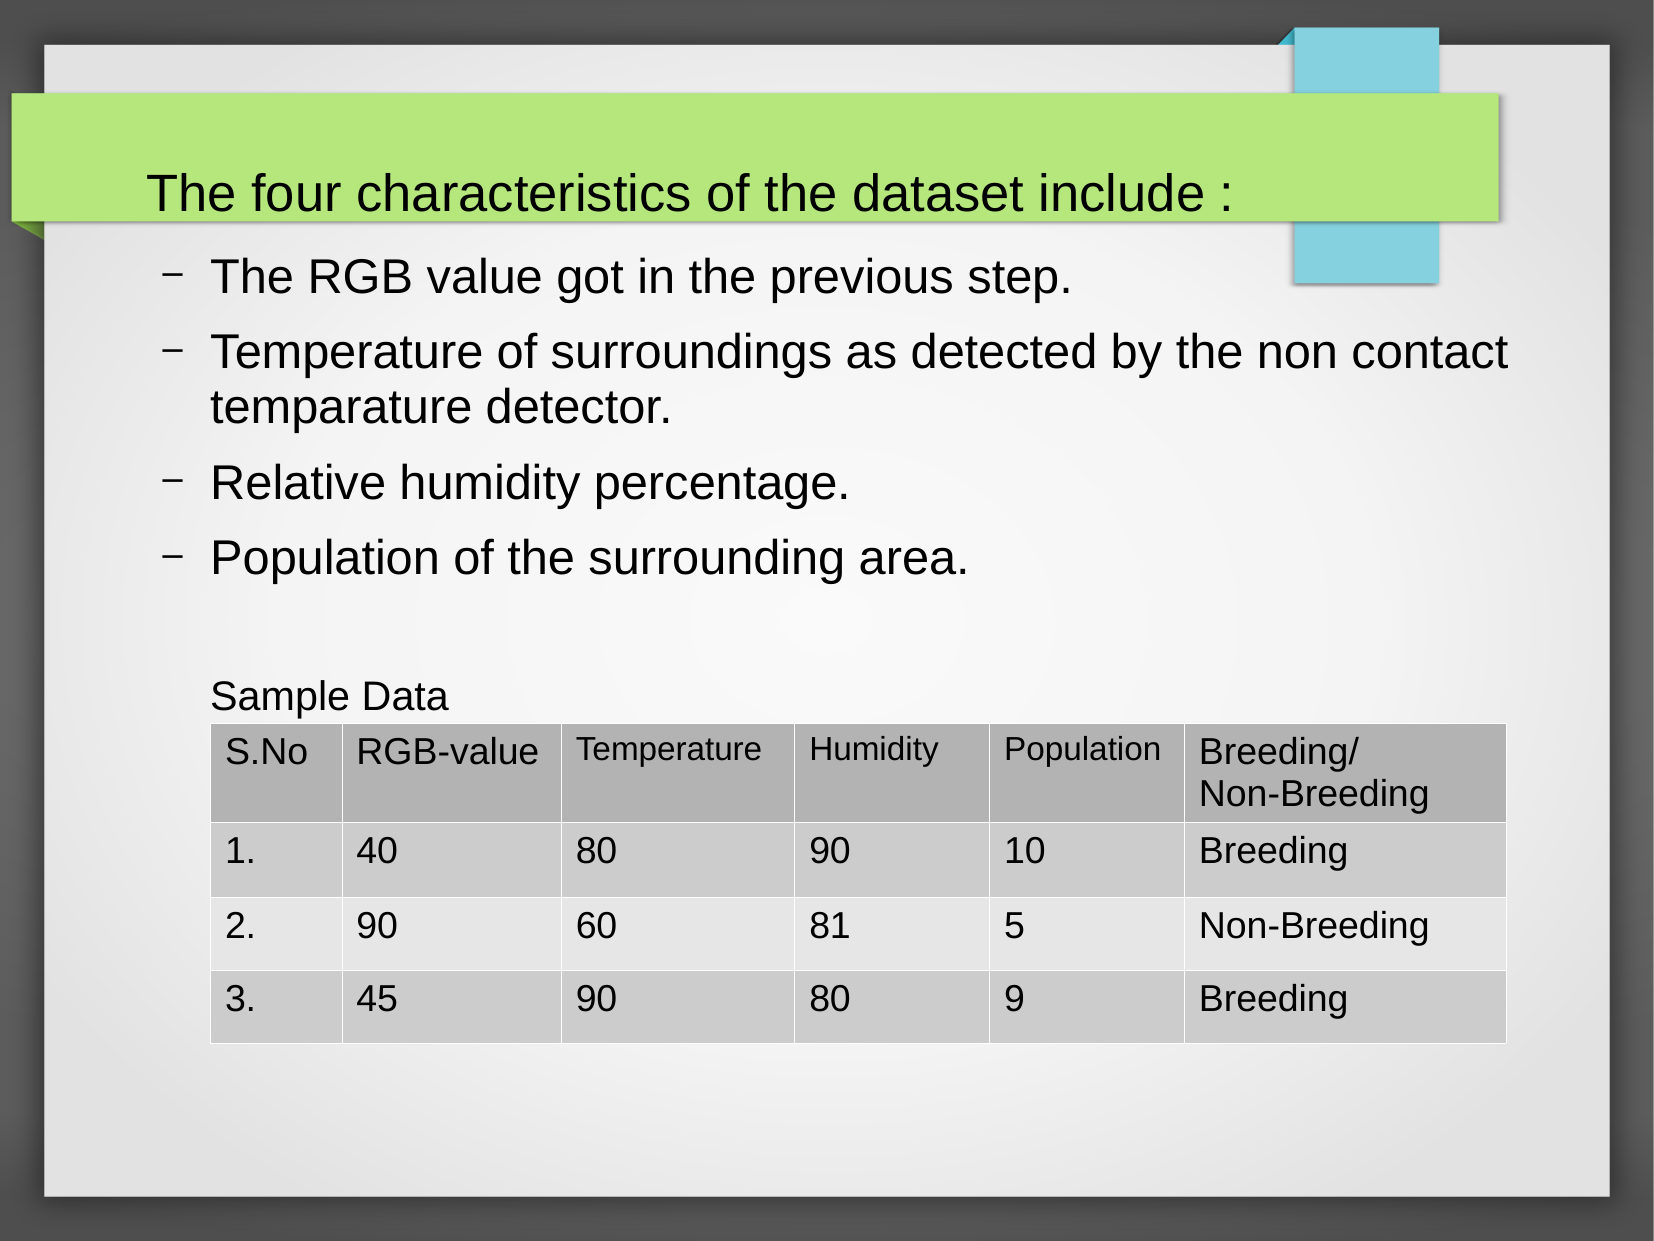

# The four characteristics of the dataset include :
The RGB value got in the previous step.
Temperature of surroundings as detected by the non contact temparature detector.
Relative humidity percentage.
Population of the surrounding area.
Sample Data
| S.No | RGB-value | Temperature | Humidity | Population | Breeding/ Non-Breeding |
| --- | --- | --- | --- | --- | --- |
| 1. | 40 | 80 | 90 | 10 | Breeding |
| 2. | 90 | 60 | 81 | 5 | Non-Breeding |
| 3. | 45 | 90 | 80 | 9 | Breeding |